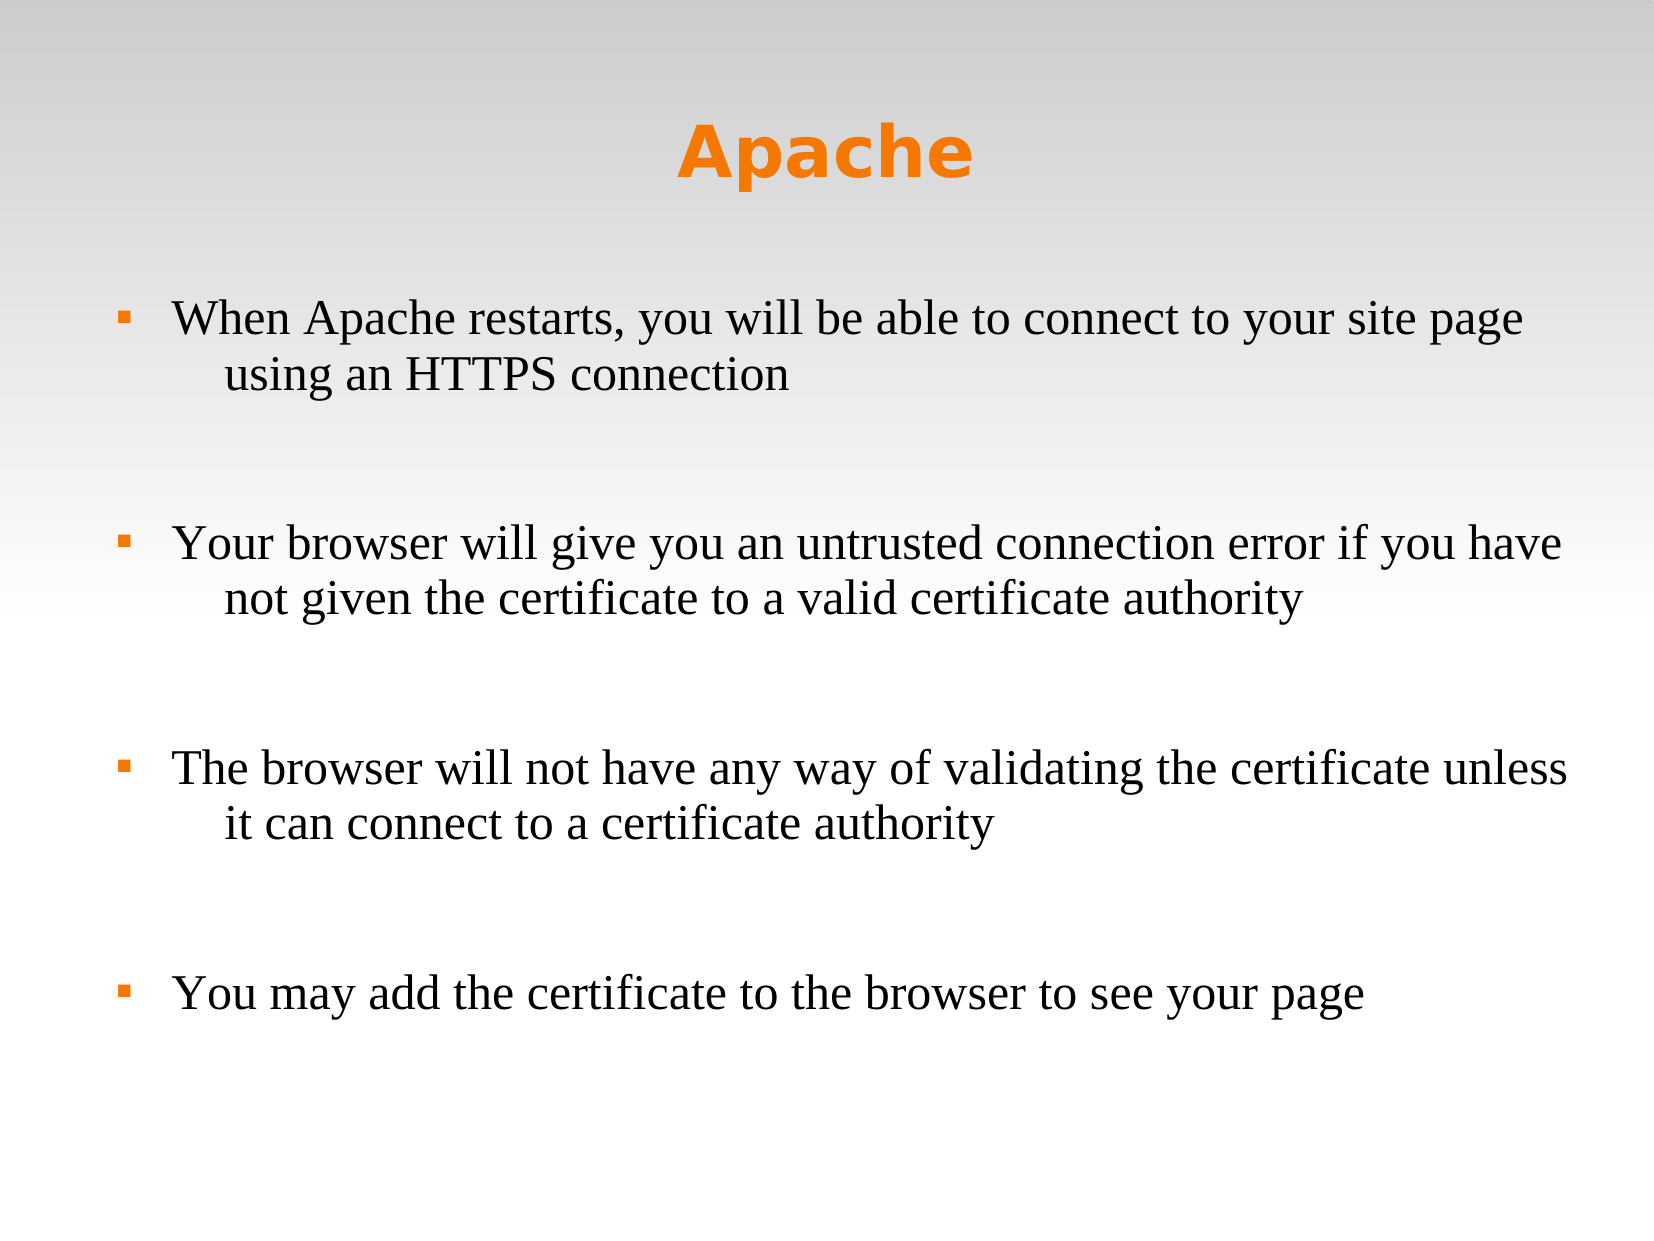

# Apache
When Apache restarts, you will be able to connect to your site page using an HTTPS connection
Your browser will give you an untrusted connection error if you have not given the certificate to a valid certificate authority
The browser will not have any way of validating the certificate unless it can connect to a certificate authority
You may add the certificate to the browser to see your page